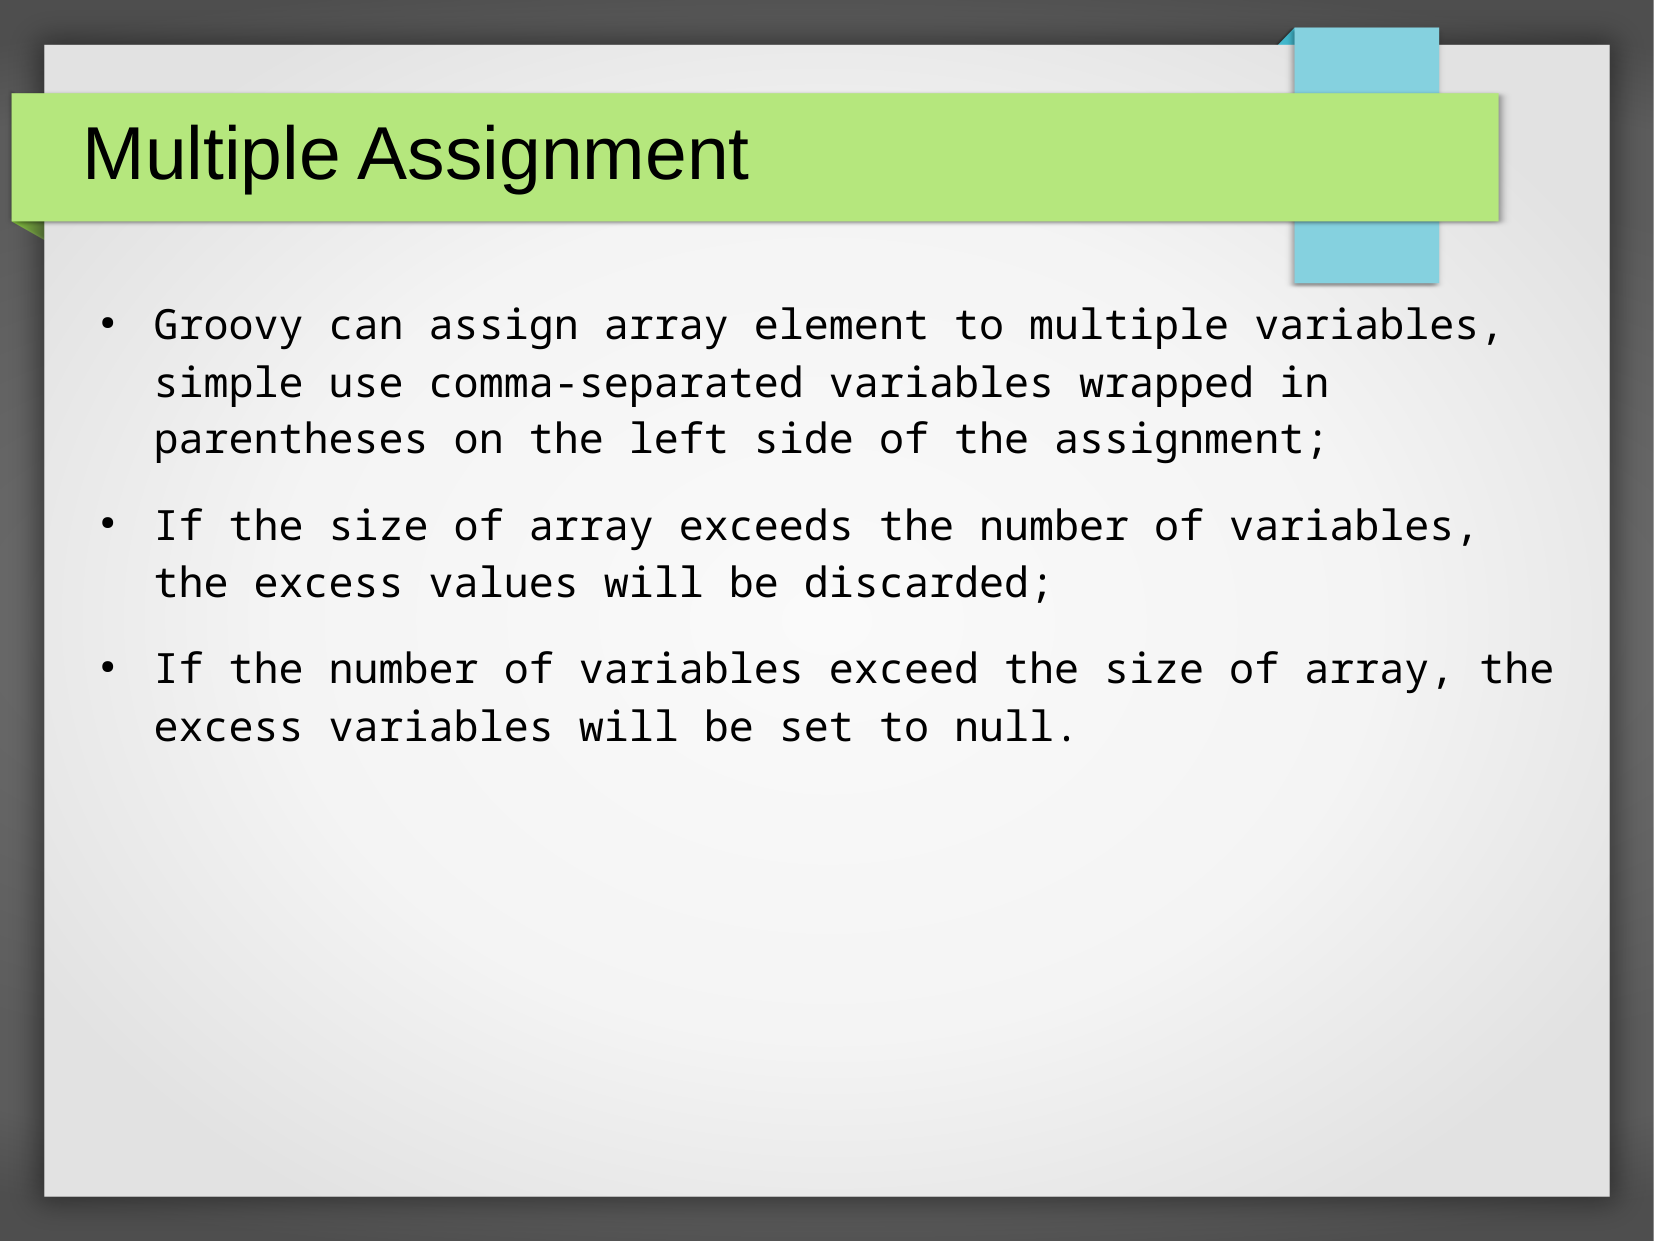

# Multiple Assignment
Groovy can assign array element to multiple variables, simple use comma-separated variables wrapped in parentheses on the left side of the assignment;
If the size of array exceeds the number of variables, the excess values will be discarded;
If the number of variables exceed the size of array, the excess variables will be set to null.